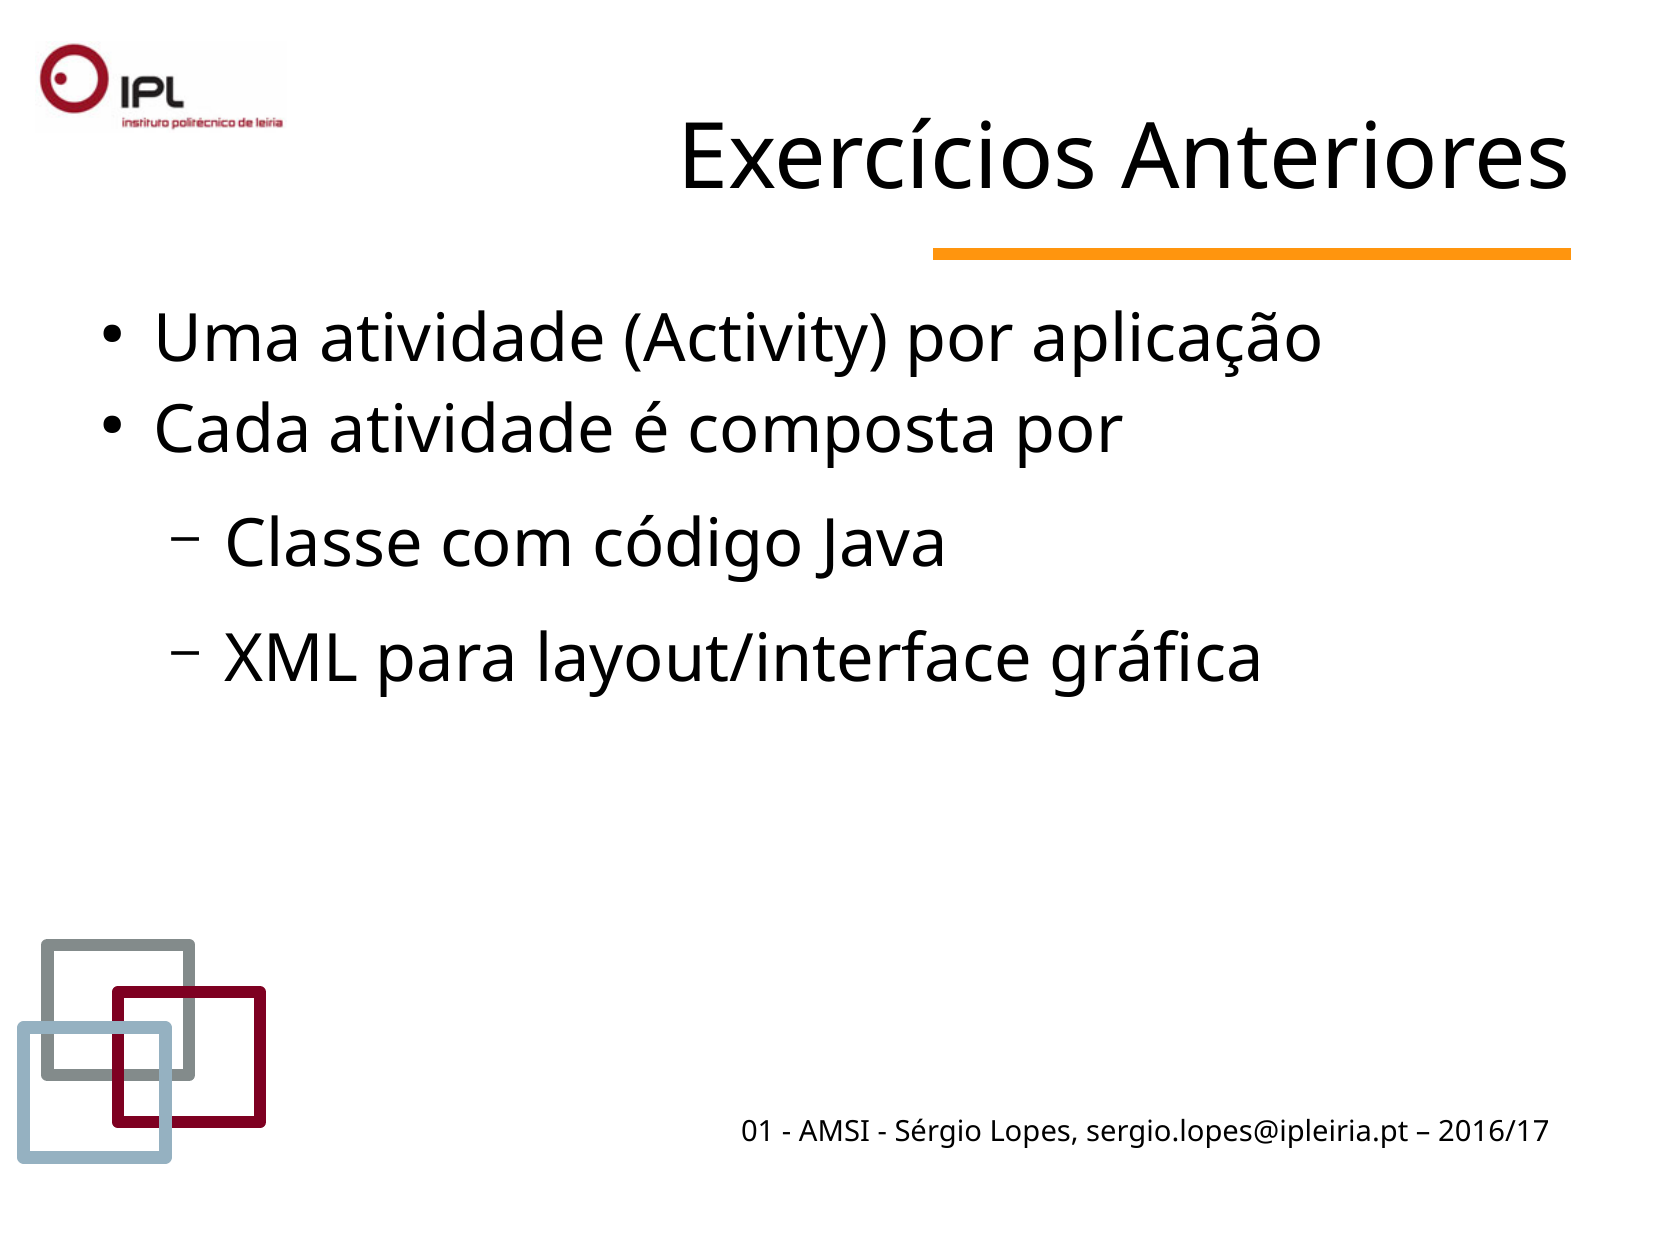

# Exercícios Anteriores
Uma atividade (Activity) por aplicação
Cada atividade é composta por
Classe com código Java
XML para layout/interface gráfica
01 - AMSI - Sérgio Lopes, sergio.lopes@ipleiria.pt – 2016/17